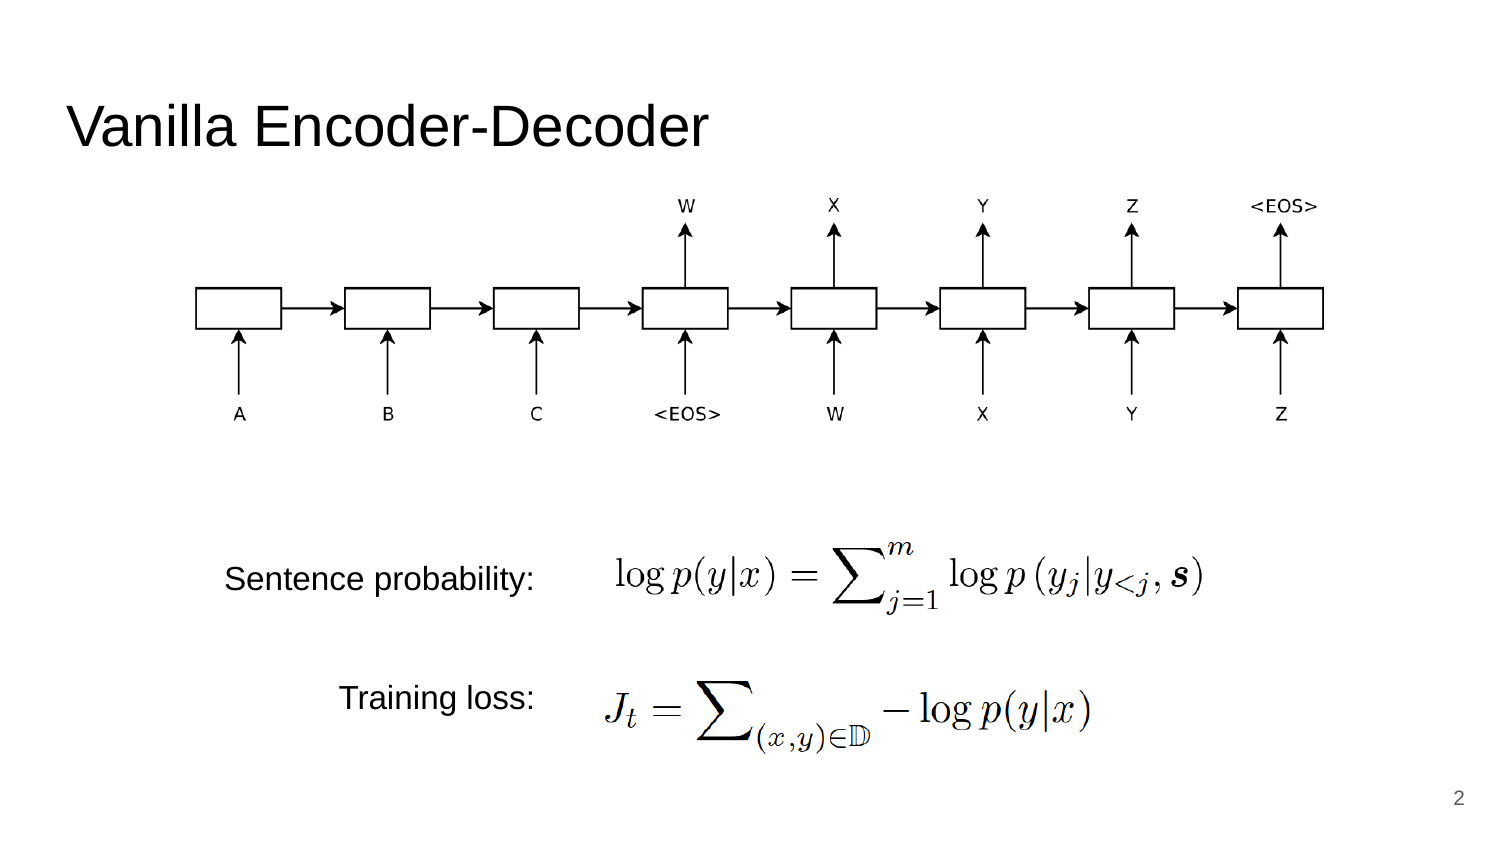

# Vanilla Encoder-Decoder
Sentence probability:
Training loss: